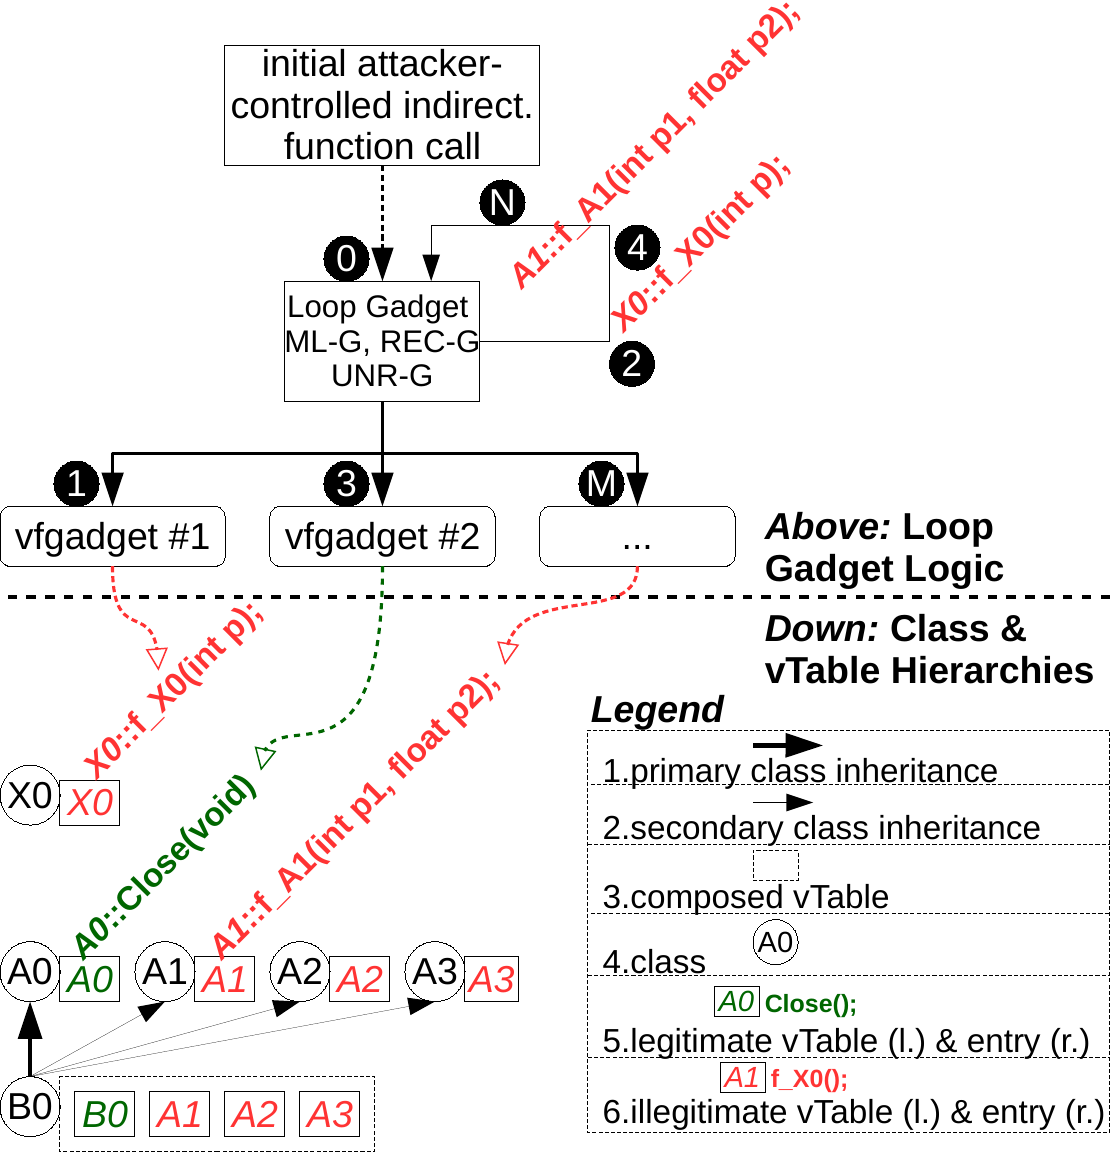

initial attacker-
controlled indirect.
function call
A1::f_A1(int p1, float p2);
N
X0::f_X0(int p);
4
0
Loop Gadget
ML-G, REC-G
UNR-G
2
1
3
M
Above: Loop Gadget Logic
vfgadget #1
vfgadget #2
...
Down: Class & vTable Hierarchies
X0::f_X0(int p);
Legend
1.primary class inheritance
X0
X0
A1::f_A1(int p1, float p2);
2.secondary class inheritance
A0::Close(void)
3.composed vTable
A0
4.class
A0
A1
A2
A3
A0
A1
A2
A3
Close();
A0
5.legitimate vTable (l.) & entry (r.)
f_X0();
A1
B0
6.illegitimate vTable (l.) & entry (r.)
B0
A1
A2
A3